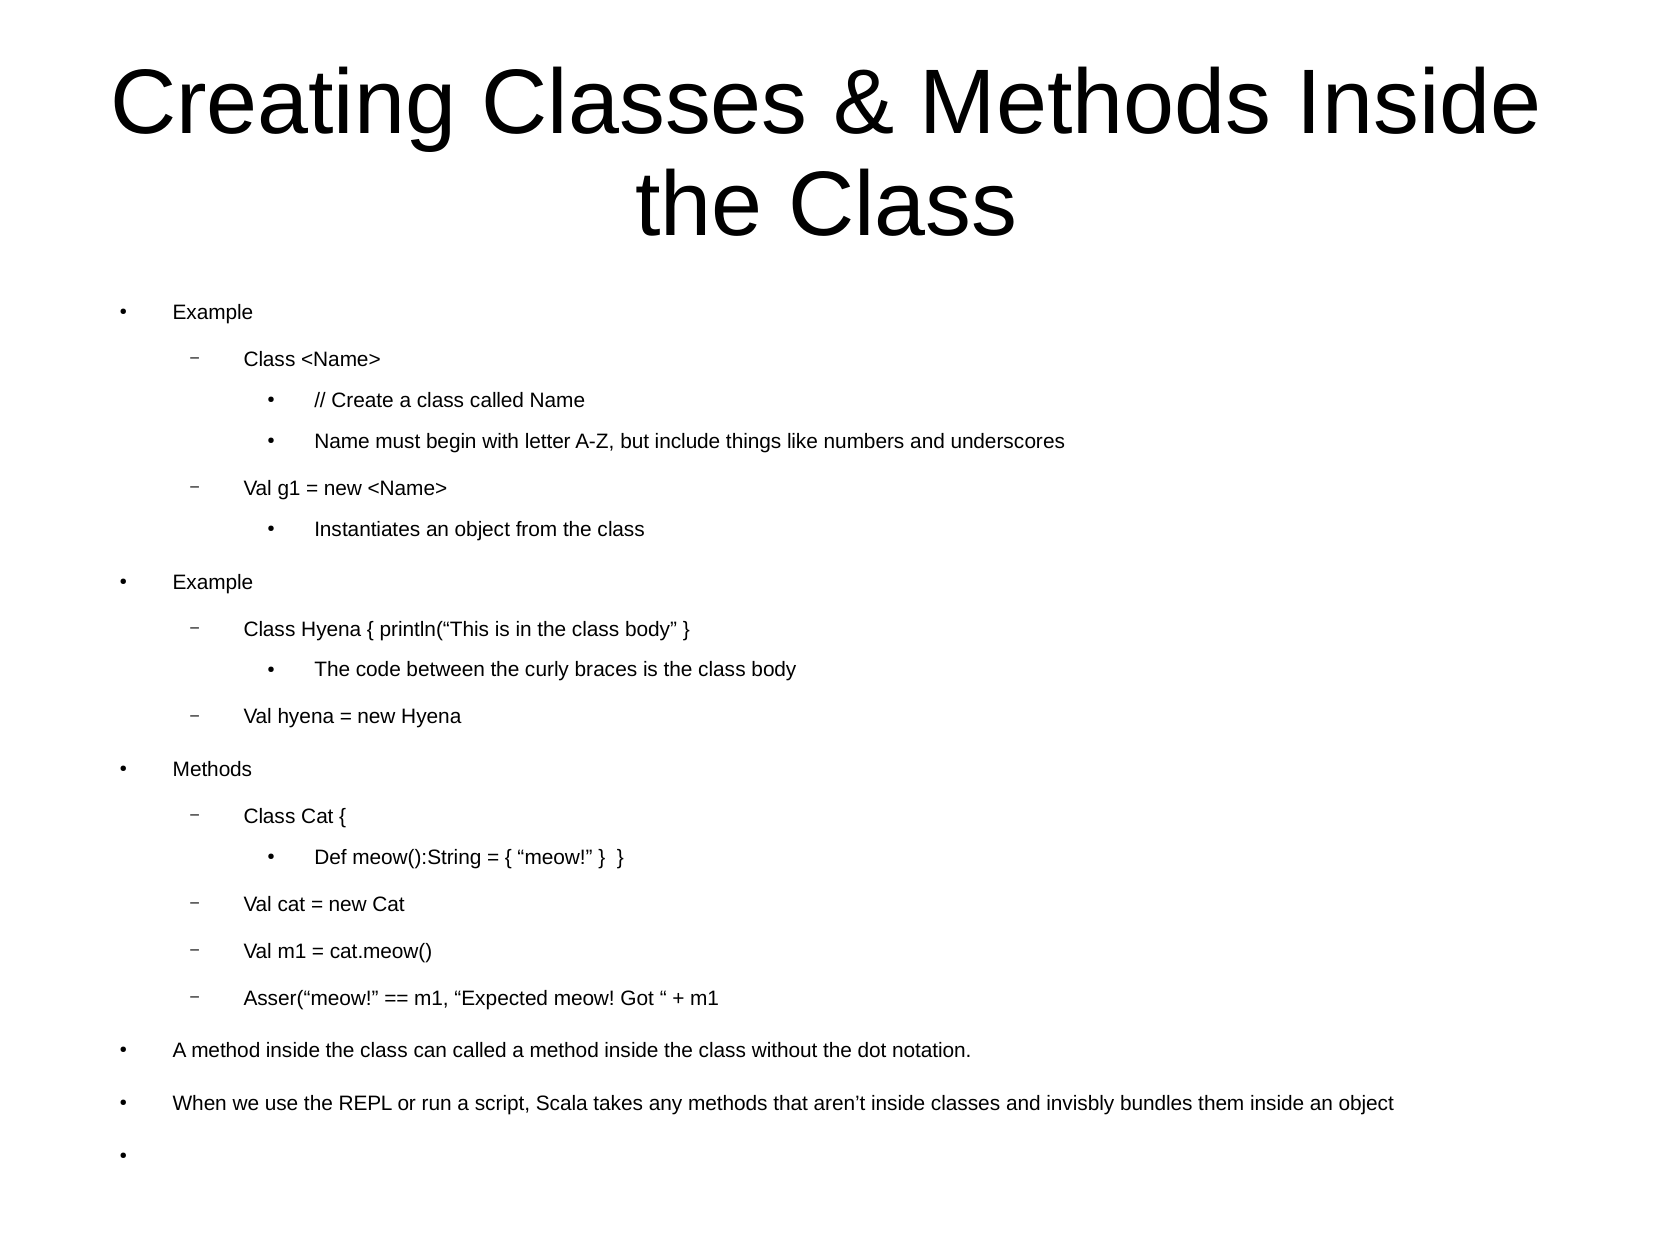

# Creating Classes & Methods Inside the Class
Example
Class <Name>
// Create a class called Name
Name must begin with letter A-Z, but include things like numbers and underscores
Val g1 = new <Name>
Instantiates an object from the class
Example
Class Hyena { println(“This is in the class body” }
The code between the curly braces is the class body
Val hyena = new Hyena
Methods
Class Cat {
Def meow():String = { “meow!” } }
Val cat = new Cat
Val m1 = cat.meow()
Asser(“meow!” == m1, “Expected meow! Got “ + m1
A method inside the class can called a method inside the class without the dot notation.
When we use the REPL or run a script, Scala takes any methods that aren’t inside classes and invisbly bundles them inside an object